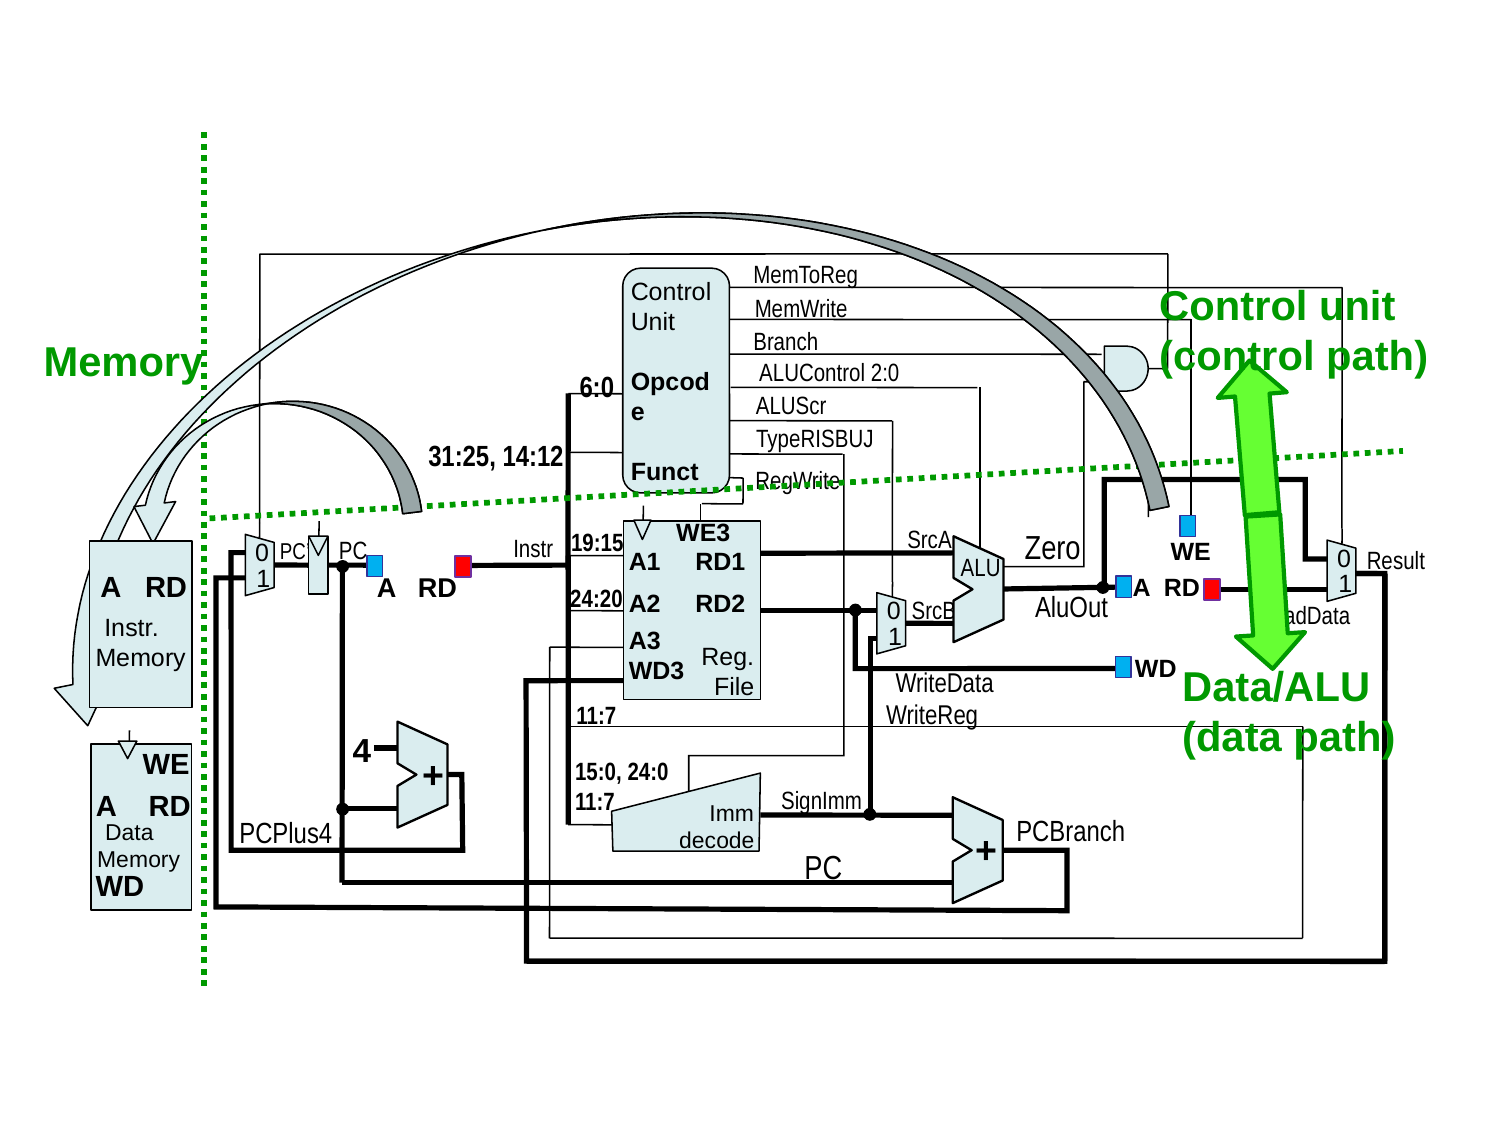

MemToReg
Control Unit
Opcode
Funct
Control unit
(control path)
MemWrite
Branch
Memory
ALUControl 2:0
6:0
ALUScr
TypeRISBUJ
31:25, 14:12
RegWrite
WE3
SrcA
19:15
Zero
Reg.
 File
Instr
PC
WE
0
1
PC’
0
1
Result
A1 RD1
Instr. Memory
ALU
A RD
A RD
 A RD
24:20
A2 RD2
AluOut
SrcB
0
1
ReadData
A3
WD3
WD
Data/ALU
(data path)
WriteData
WriteReg
11:7
4
WE
Data Memory
+
15:0, 24:0
11:7
Imm
decode
SignImm
A RD
PCBranch
PCPlus4
+
PC
WD